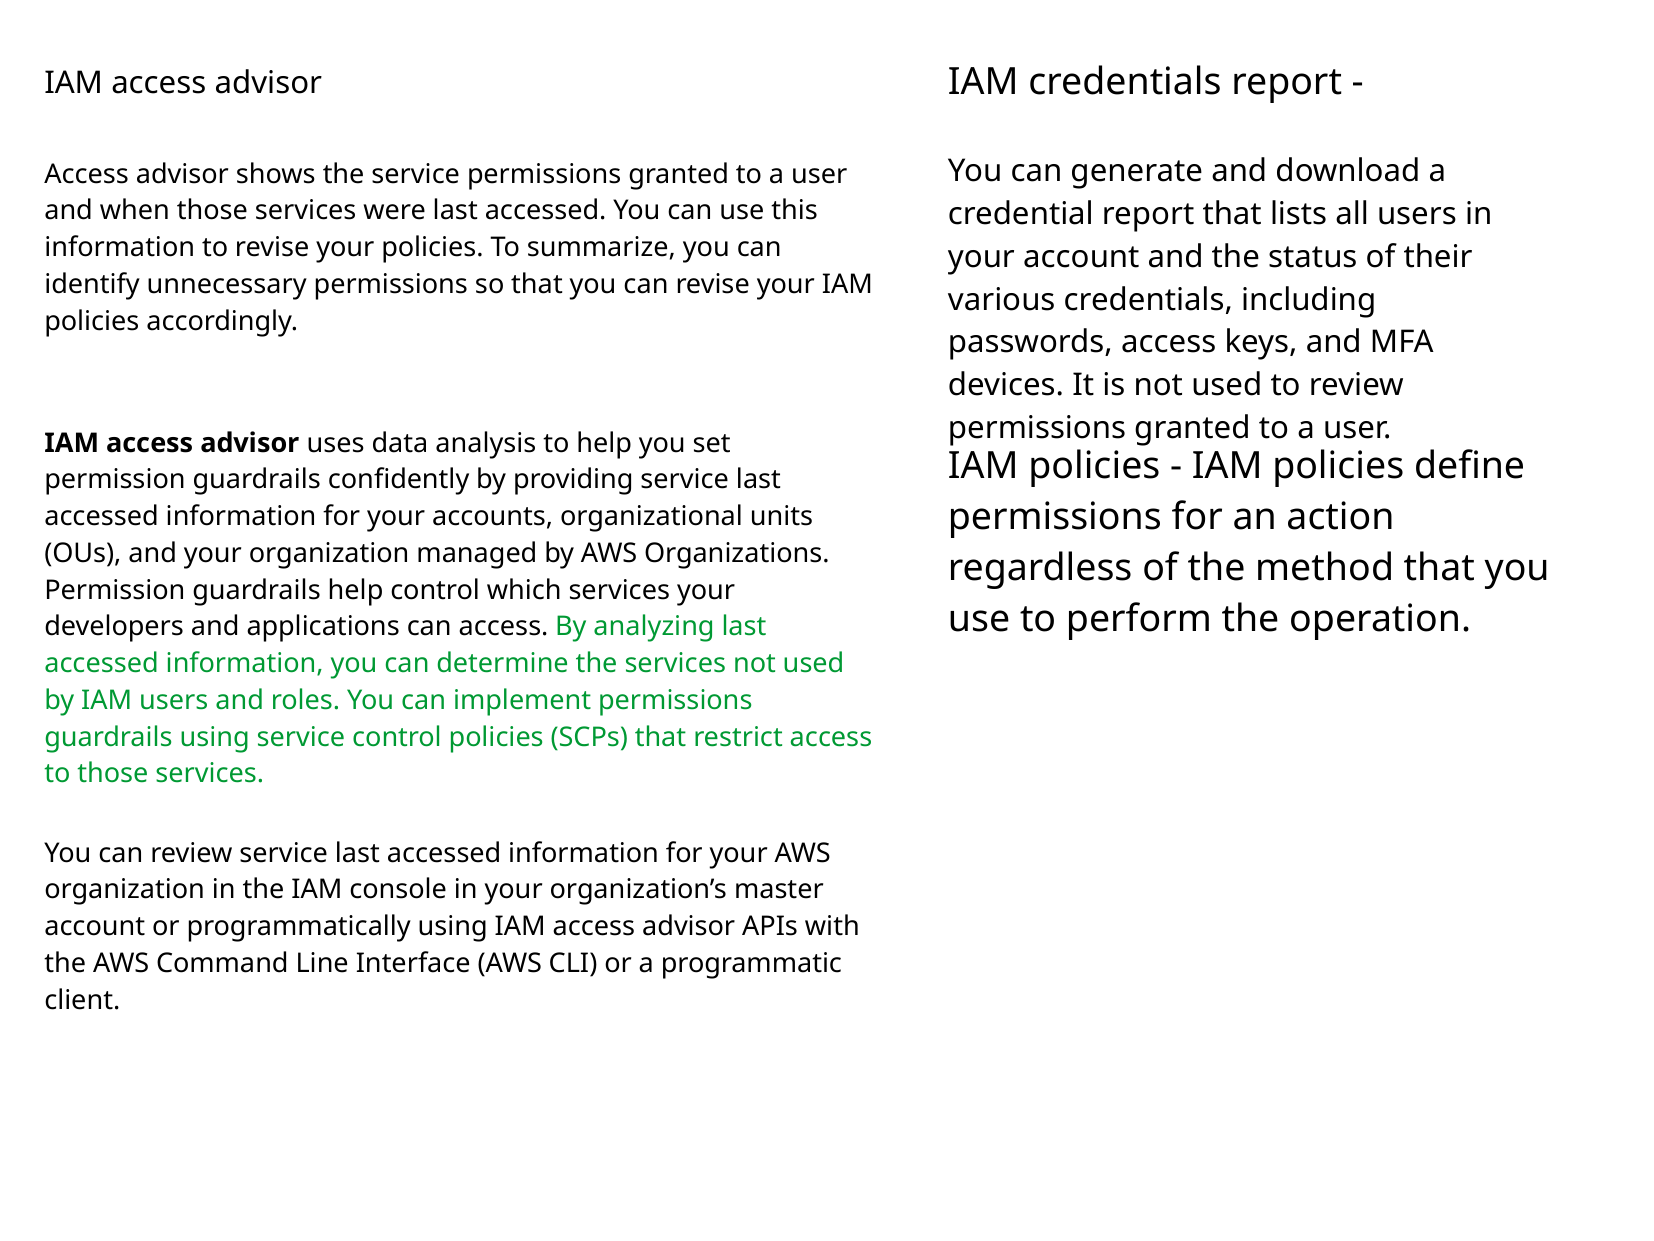

IAM credentials report -
You can generate and download a credential report that lists all users in your account and the status of their various credentials, including passwords, access keys, and MFA devices. It is not used to review permissions granted to a user.
IAM access advisor
Access advisor shows the service permissions granted to a user and when those services were last accessed. You can use this information to revise your policies. To summarize, you can identify unnecessary permissions so that you can revise your IAM policies accordingly.
IAM access advisor uses data analysis to help you set permission guardrails confidently by providing service last accessed information for your accounts, organizational units (OUs), and your organization managed by AWS Organizations. Permission guardrails help control which services your developers and applications can access. By analyzing last accessed information, you can determine the services not used by IAM users and roles. You can implement permissions guardrails using service control policies (SCPs) that restrict access to those services.
You can review service last accessed information for your AWS organization in the IAM console in your organization’s master account or programmatically using IAM access advisor APIs with the AWS Command Line Interface (AWS CLI) or a programmatic client.
IAM policies - IAM policies define permissions for an action regardless of the method that you use to perform the operation.